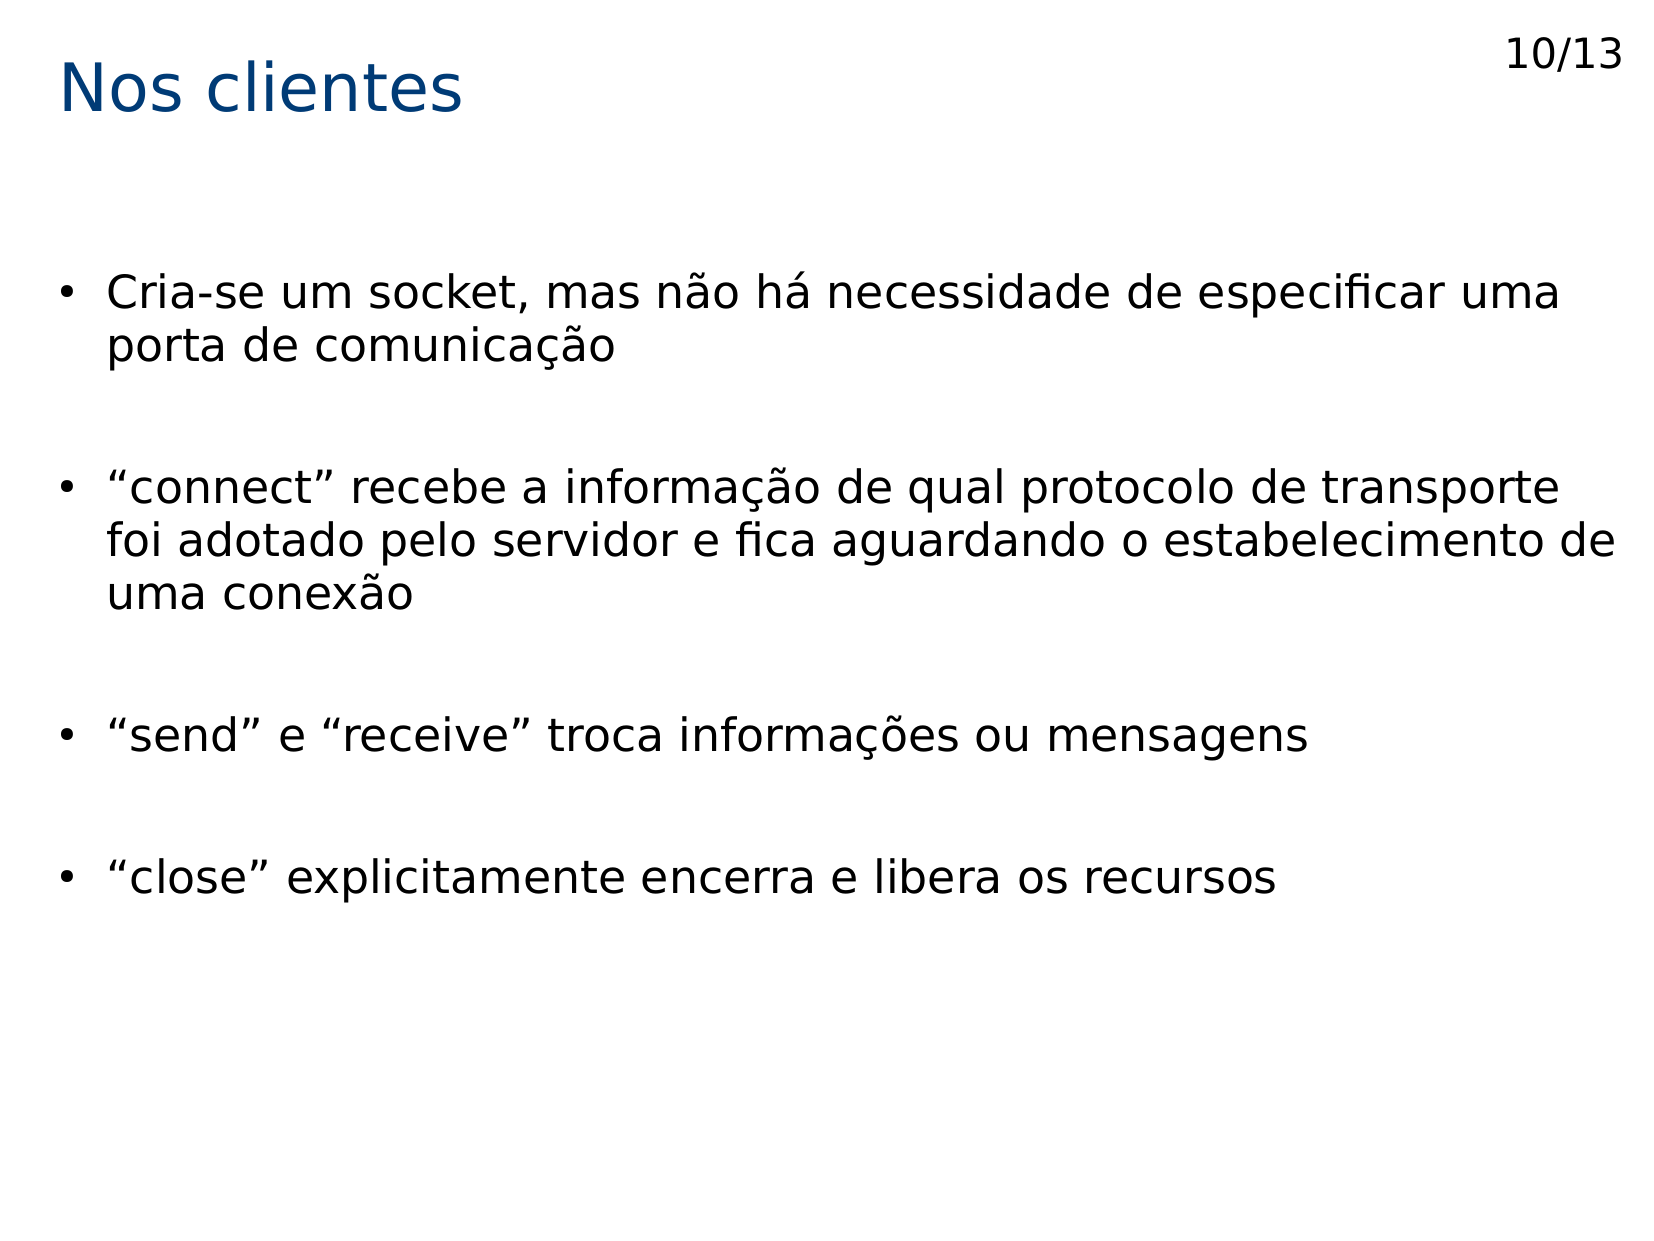

# Nos clientes
10
Cria-se um socket, mas não há necessidade de especificar uma porta de comunicação
“connect” recebe a informação de qual protocolo de transporte foi adotado pelo servidor e fica aguardando o estabelecimento de uma conexão
“send” e “receive” troca informações ou mensagens
“close” explicitamente encerra e libera os recursos